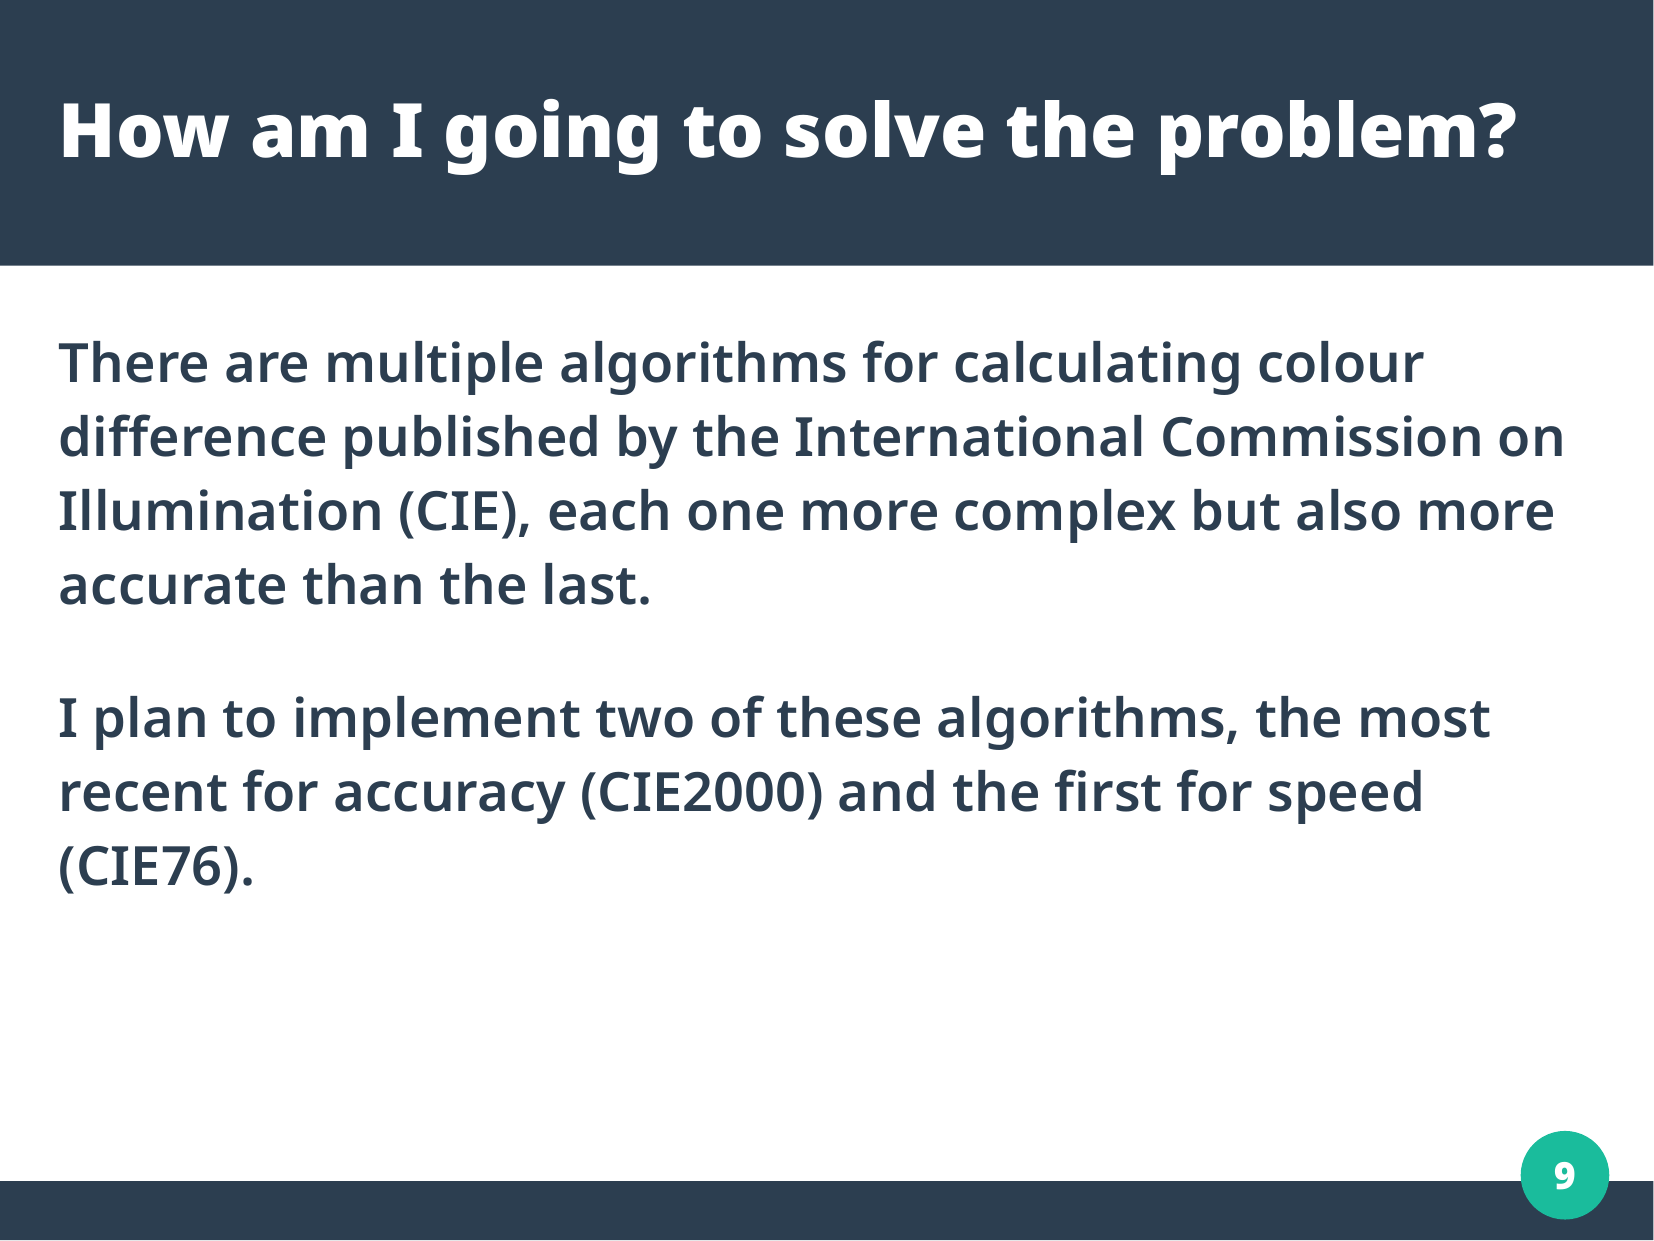

# How am I going to solve the problem?
There are multiple algorithms for calculating colour difference published by the International Commission on Illumination (CIE), each one more complex but also more accurate than the last.
I plan to implement two of these algorithms, the most recent for accuracy (CIE2000) and the first for speed (CIE76).
9